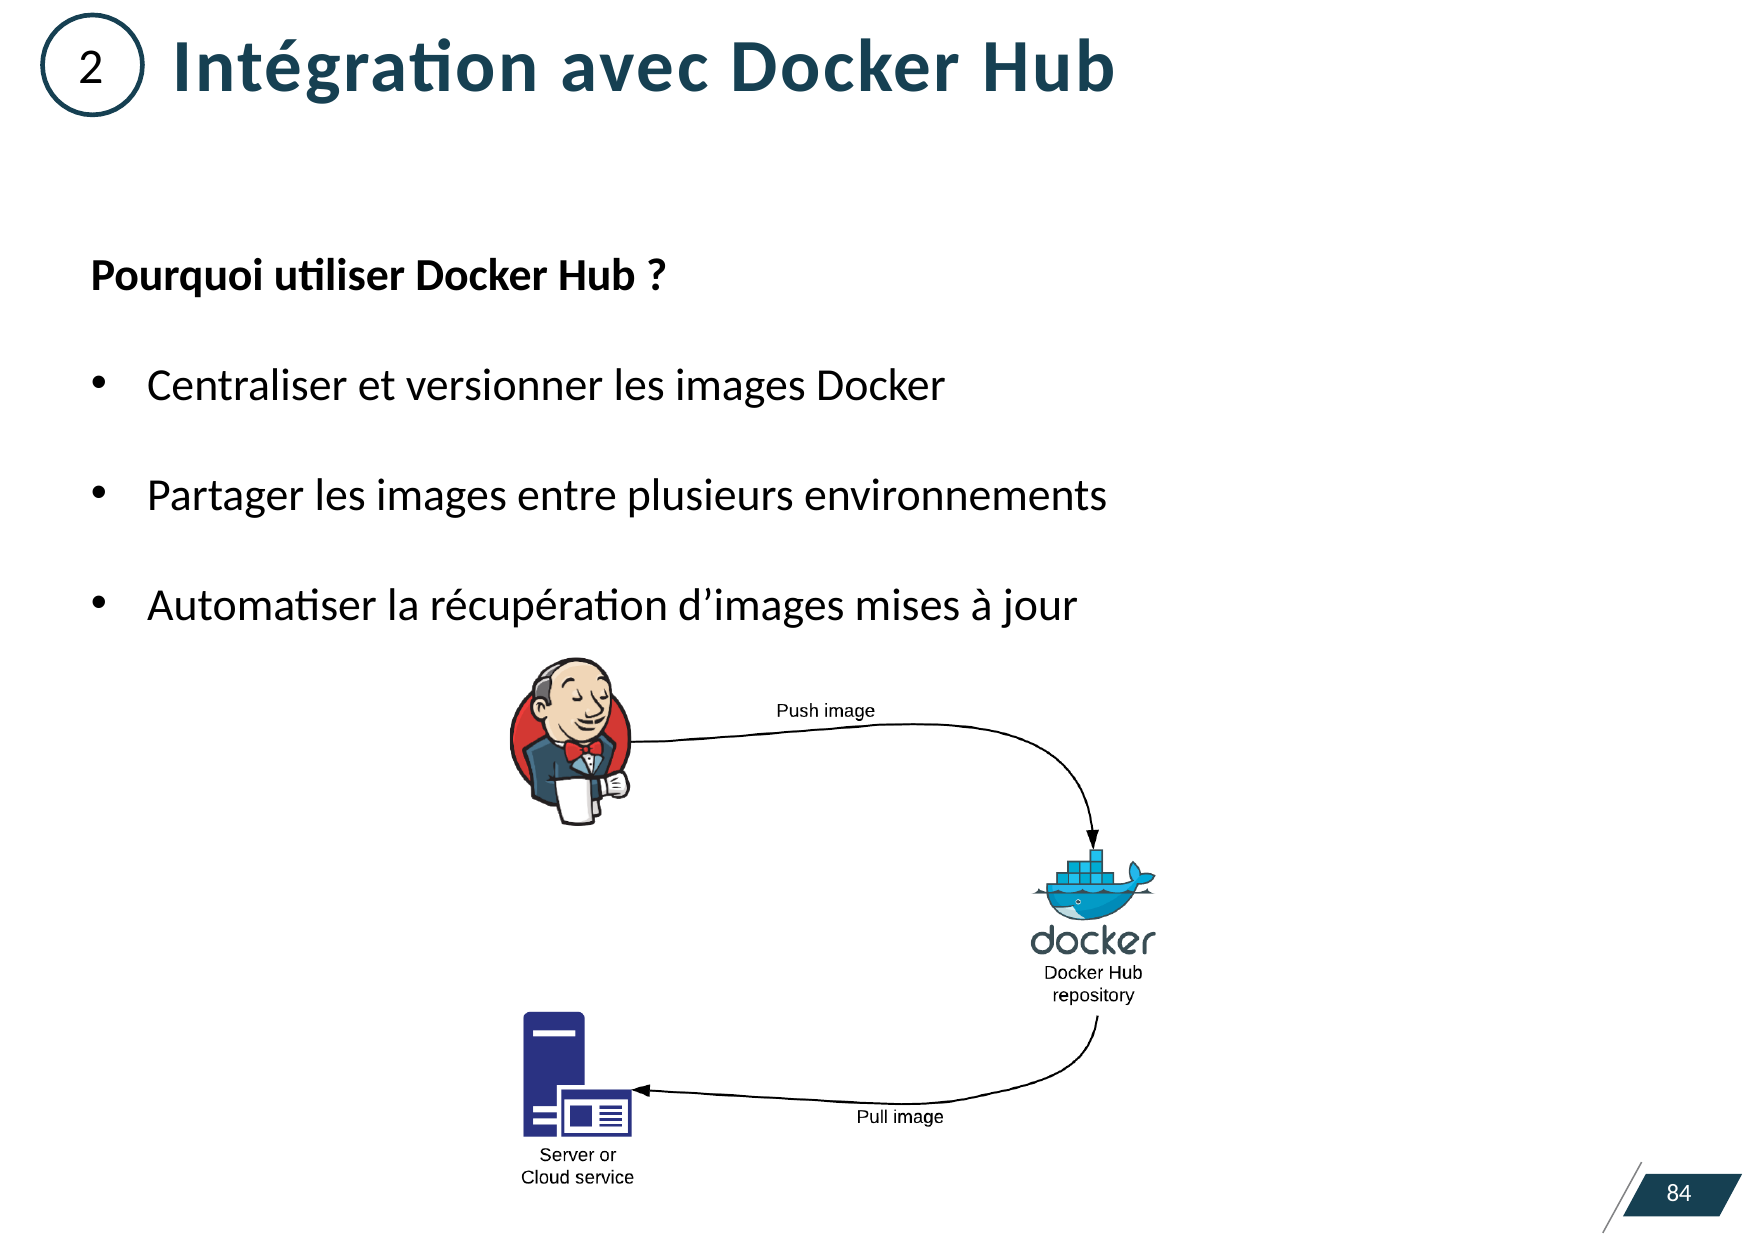

# Intégration avec Docker Hub
2
Pourquoi utiliser Docker Hub ?
Centraliser et versionner les images Docker
Partager les images entre plusieurs environnements
Automatiser la récupération d’images mises à jour
84